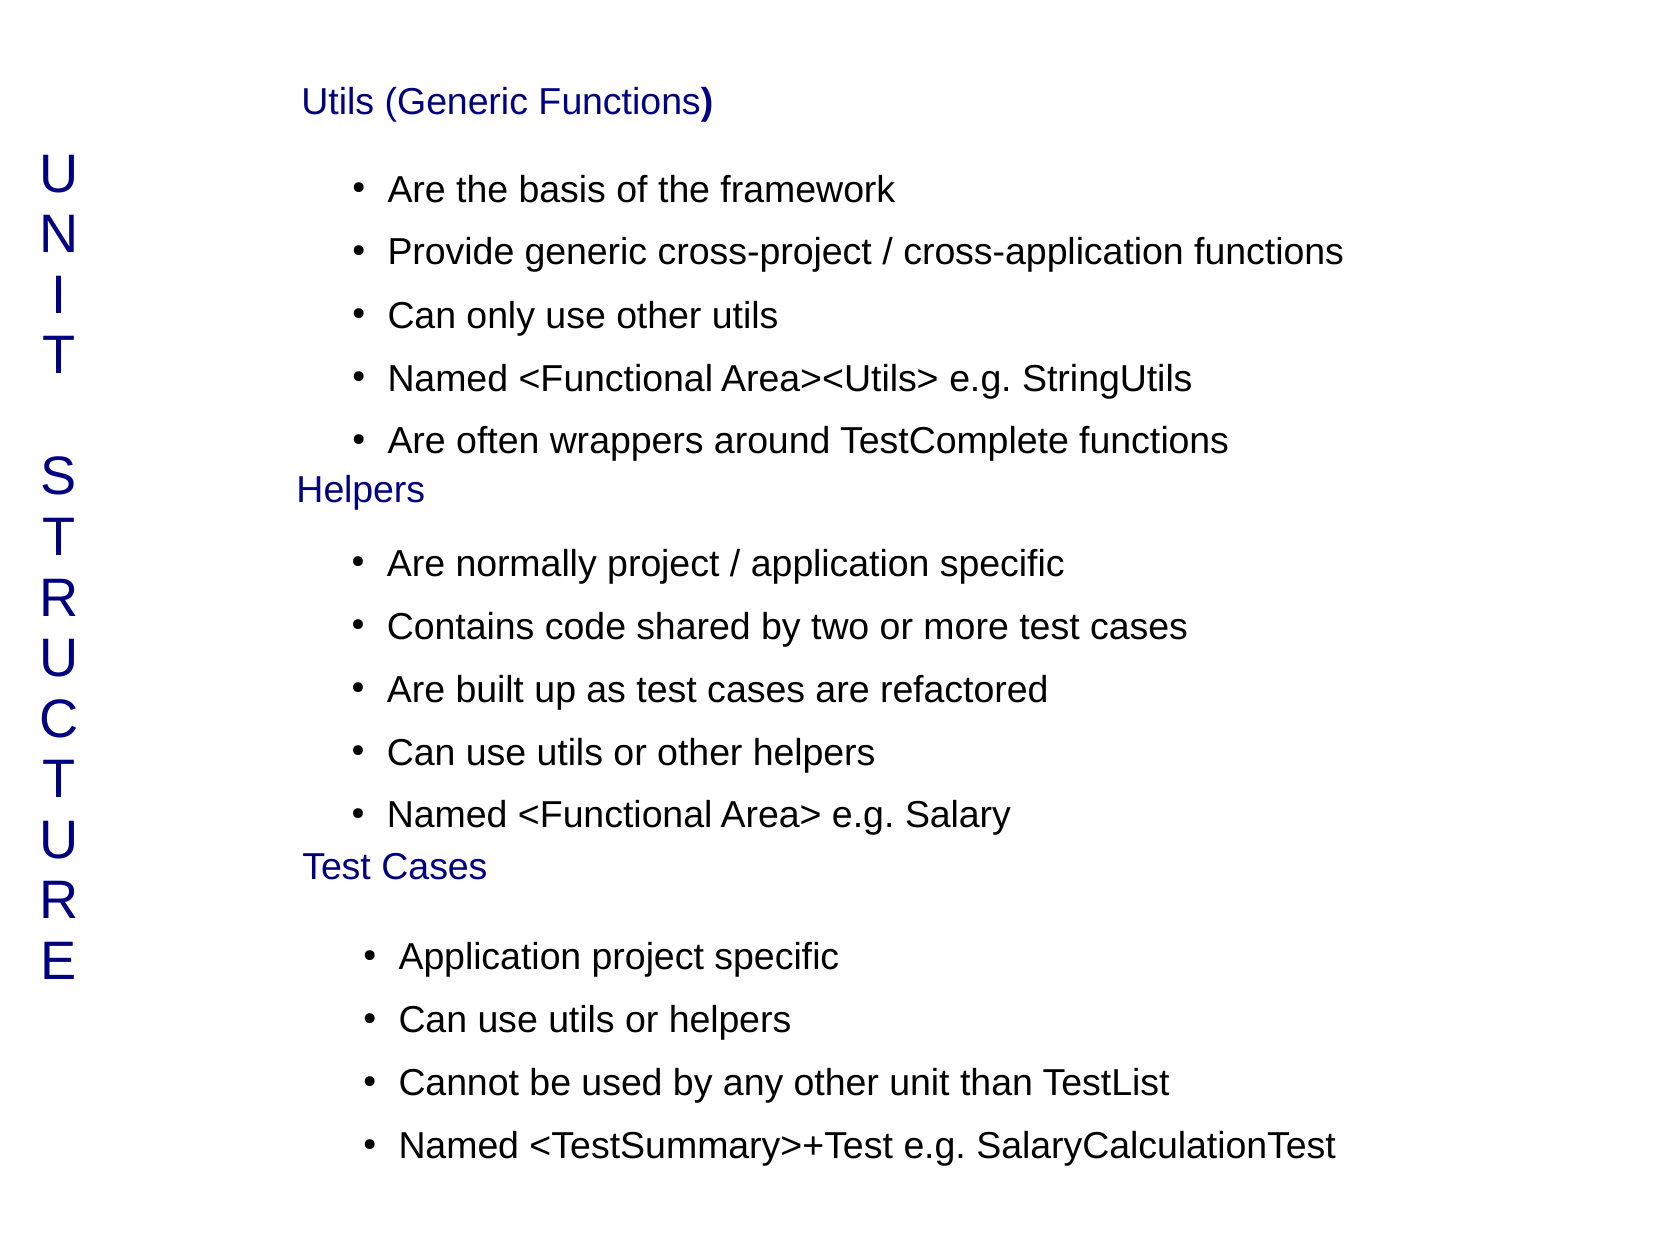

Utils (Generic Functions)
UNIT 	STRUCTURE
Are the basis of the framework
Provide generic cross-project / cross-application functions
Can only use other utils
Named <Functional Area><Utils> e.g. StringUtils
Are often wrappers around TestComplete functions
Helpers
Are normally project / application specific
Contains code shared by two or more test cases
Are built up as test cases are refactored
Can use utils or other helpers
Named <Functional Area> e.g. Salary
Test Cases
Application project specific
Can use utils or helpers
Cannot be used by any other unit than TestList
Named <TestSummary>+Test e.g. SalaryCalculationTest